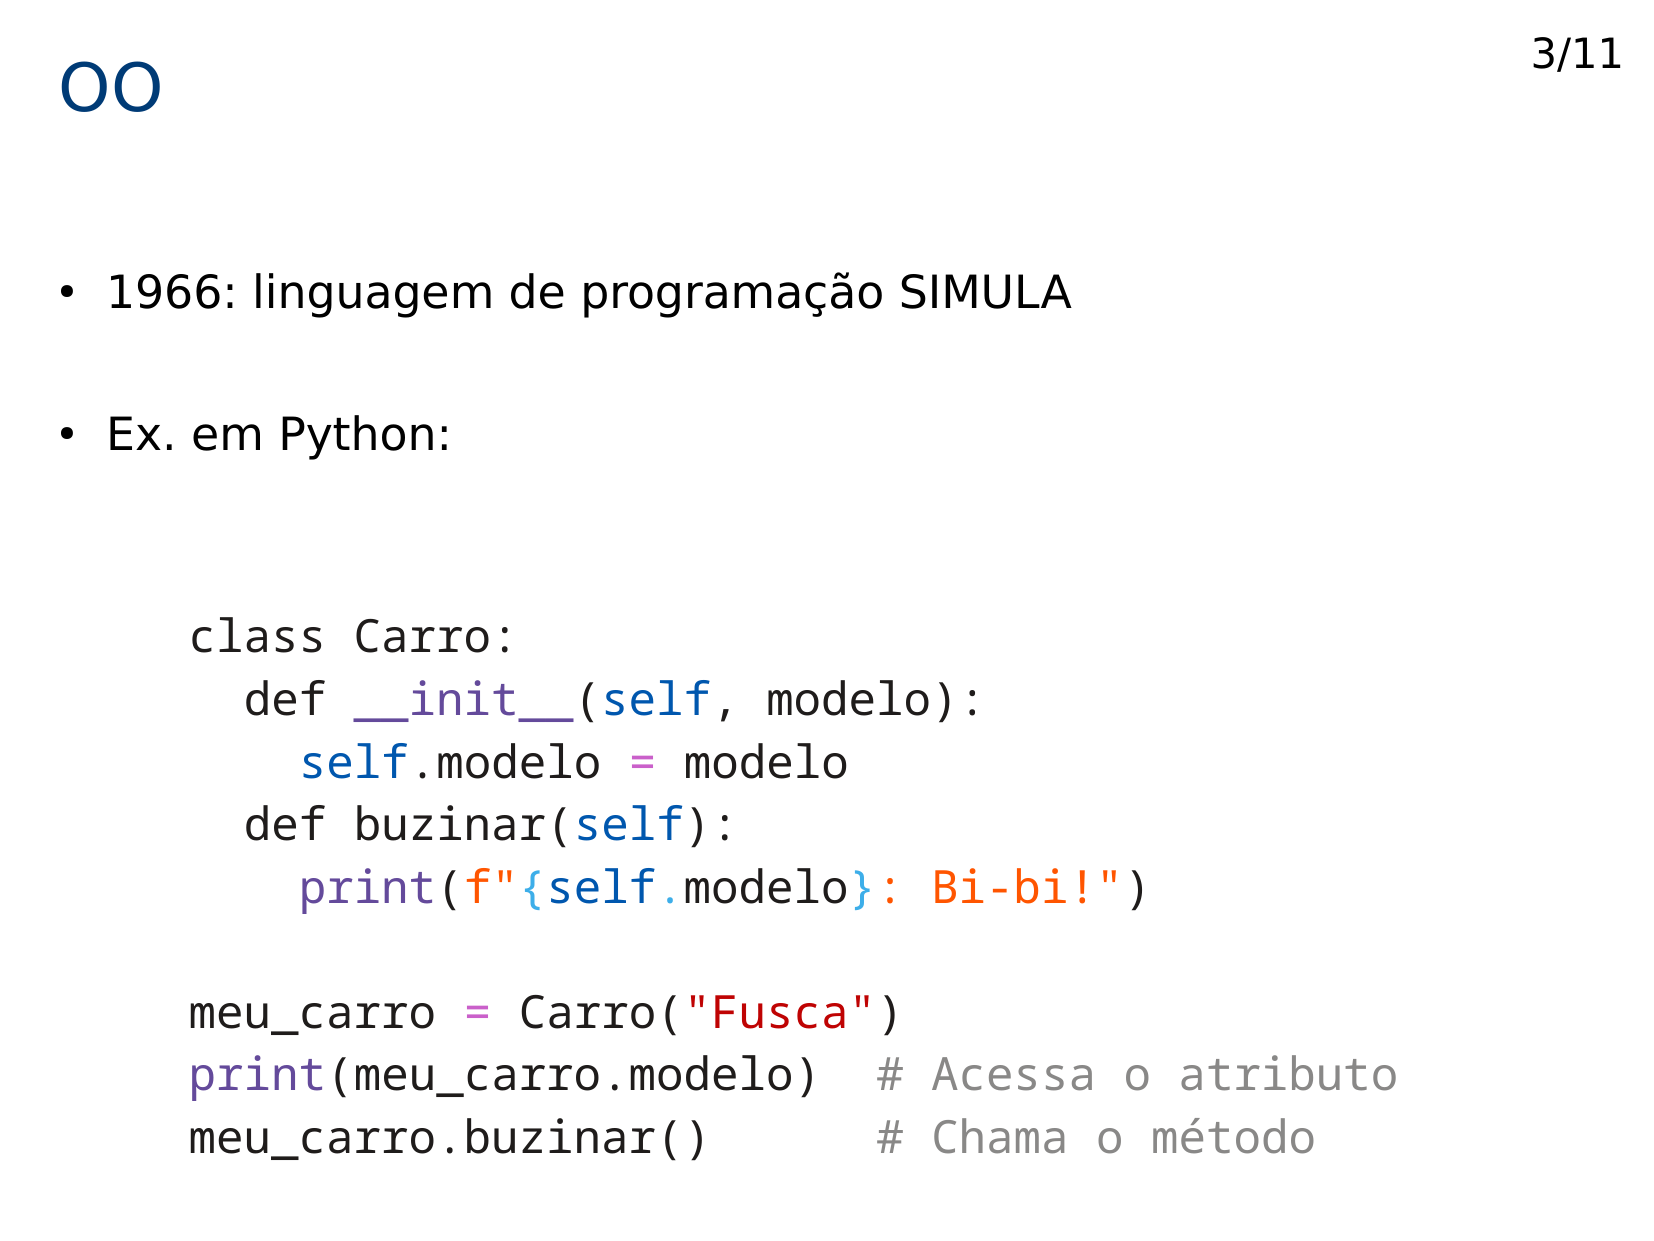

# OO
3
1966: linguagem de programação SIMULA
Ex. em Python:
class Carro:
 def __init__(self, modelo):
 self.modelo = modelo
 def buzinar(self):
 print(f"{self.modelo}: Bi-bi!")
meu_carro = Carro("Fusca")
print(meu_carro.modelo) # Acessa o atributo
meu_carro.buzinar() # Chama o método